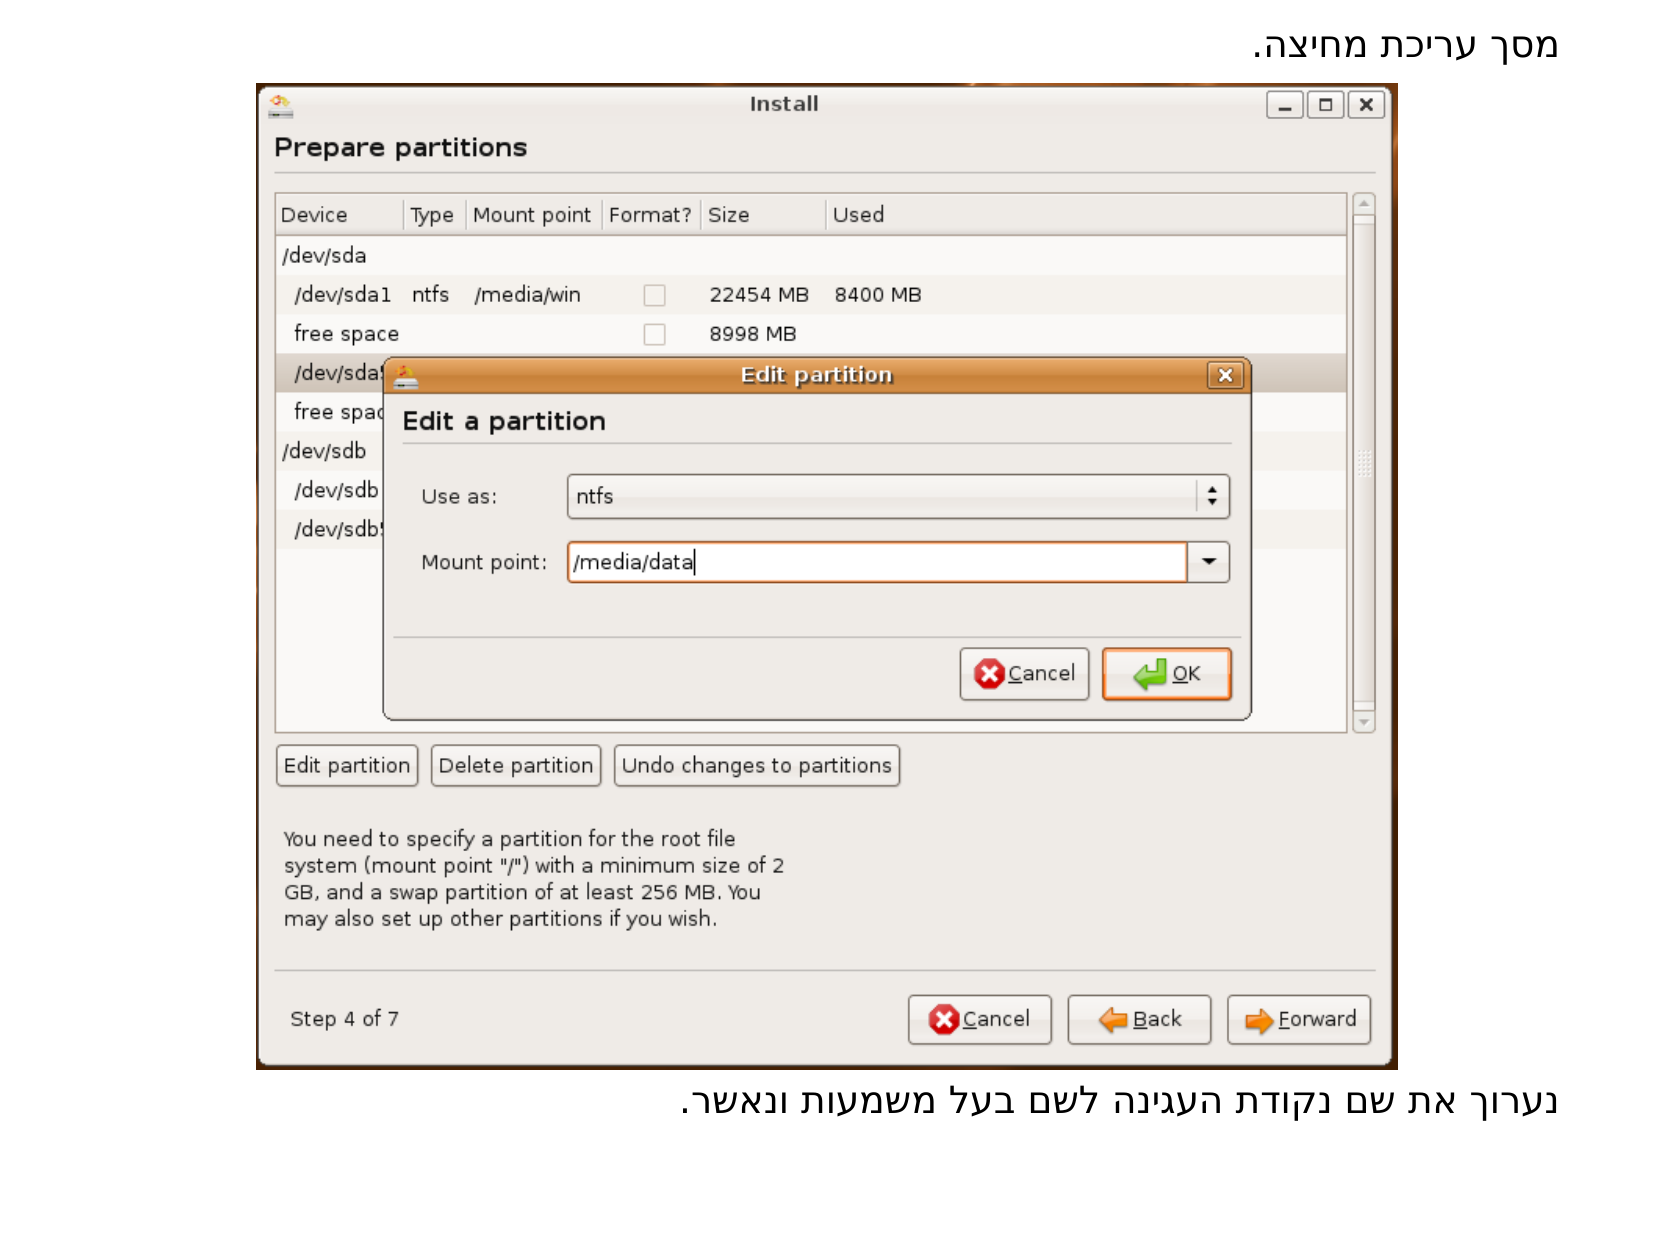

מסך עריכת מחיצה.
נערוך את שם נקודת העגינה לשם בעל משמעות ונאשר.